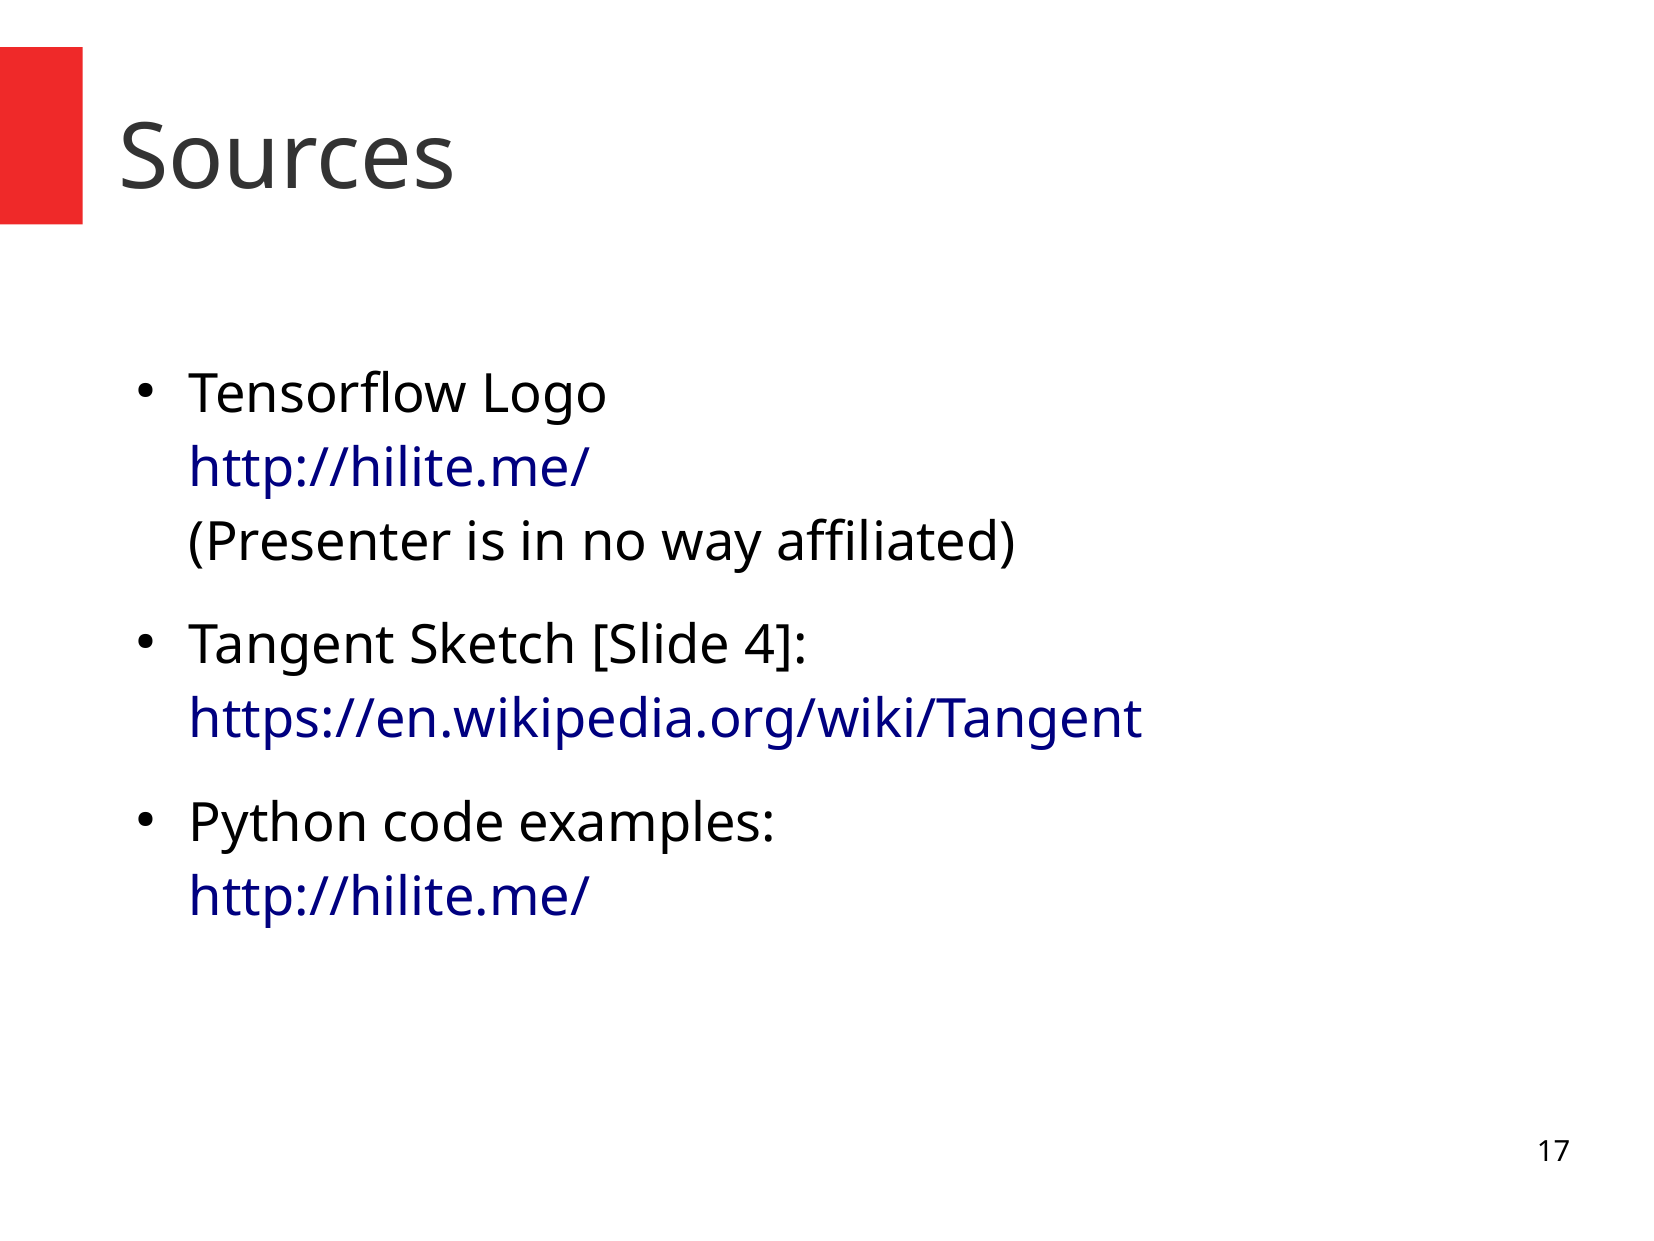

# Sources
Tensorflow Logo
http://hilite.me/
(Presenter is in no way affiliated)
Tangent Sketch [Slide 4]:
https://en.wikipedia.org/wiki/Tangent
Python code examples:
http://hilite.me/
17